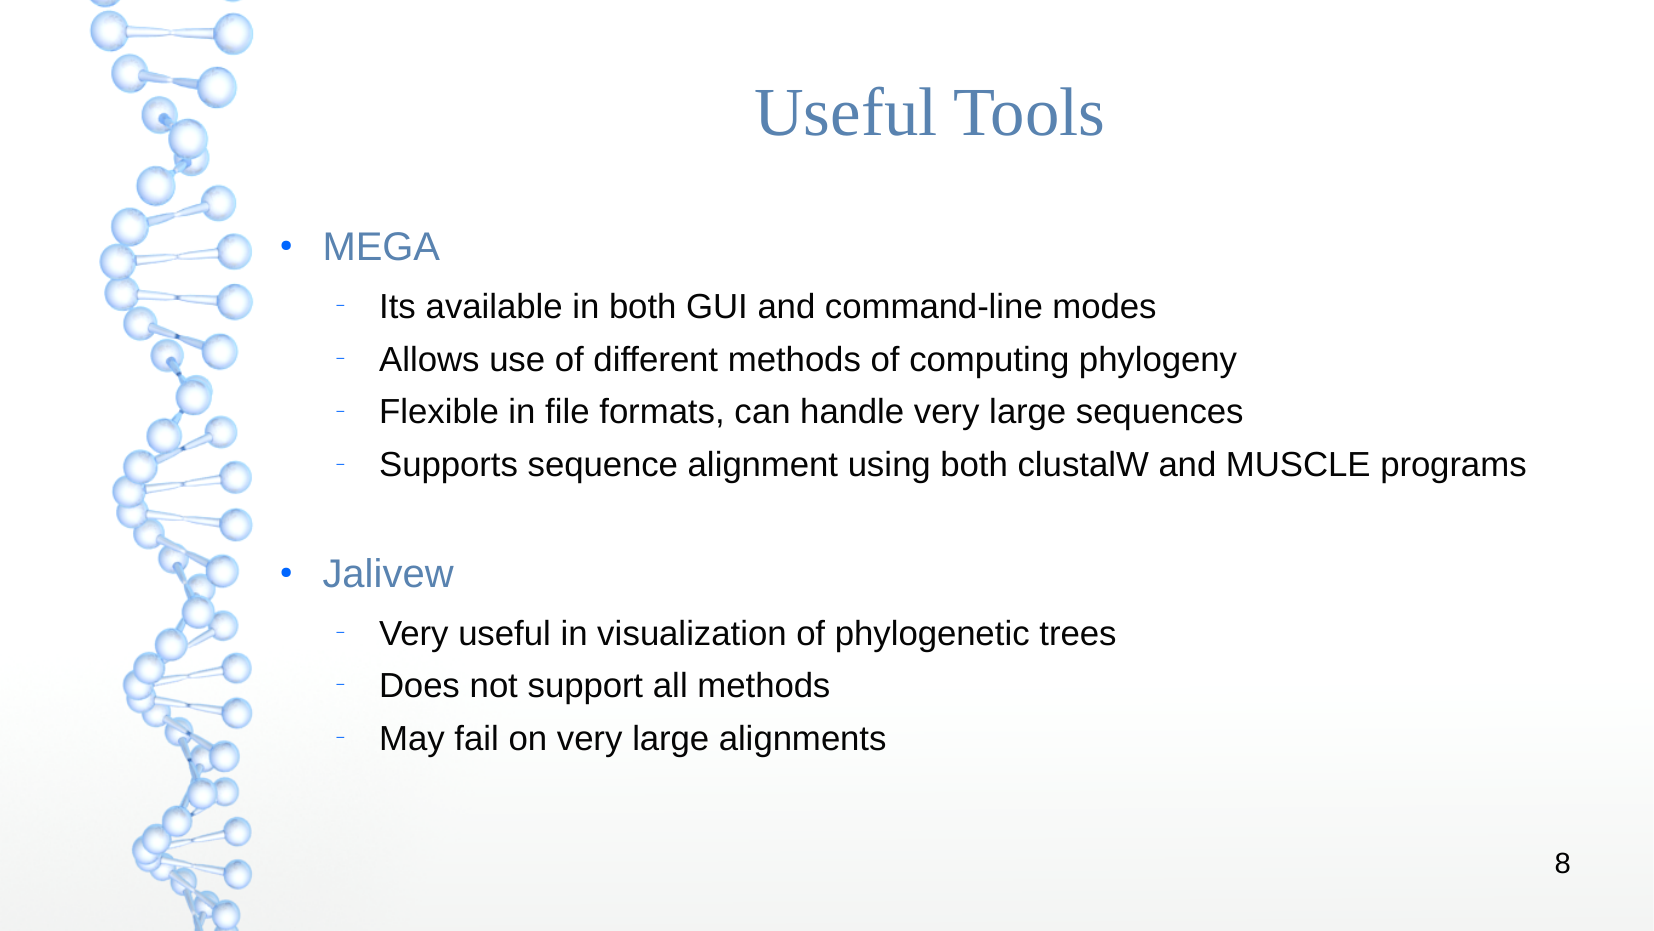

# Useful Tools
MEGA
Its available in both GUI and command-line modes
Allows use of different methods of computing phylogeny
Flexible in file formats, can handle very large sequences
Supports sequence alignment using both clustalW and MUSCLE programs
Jalivew
Very useful in visualization of phylogenetic trees
Does not support all methods
May fail on very large alignments
8